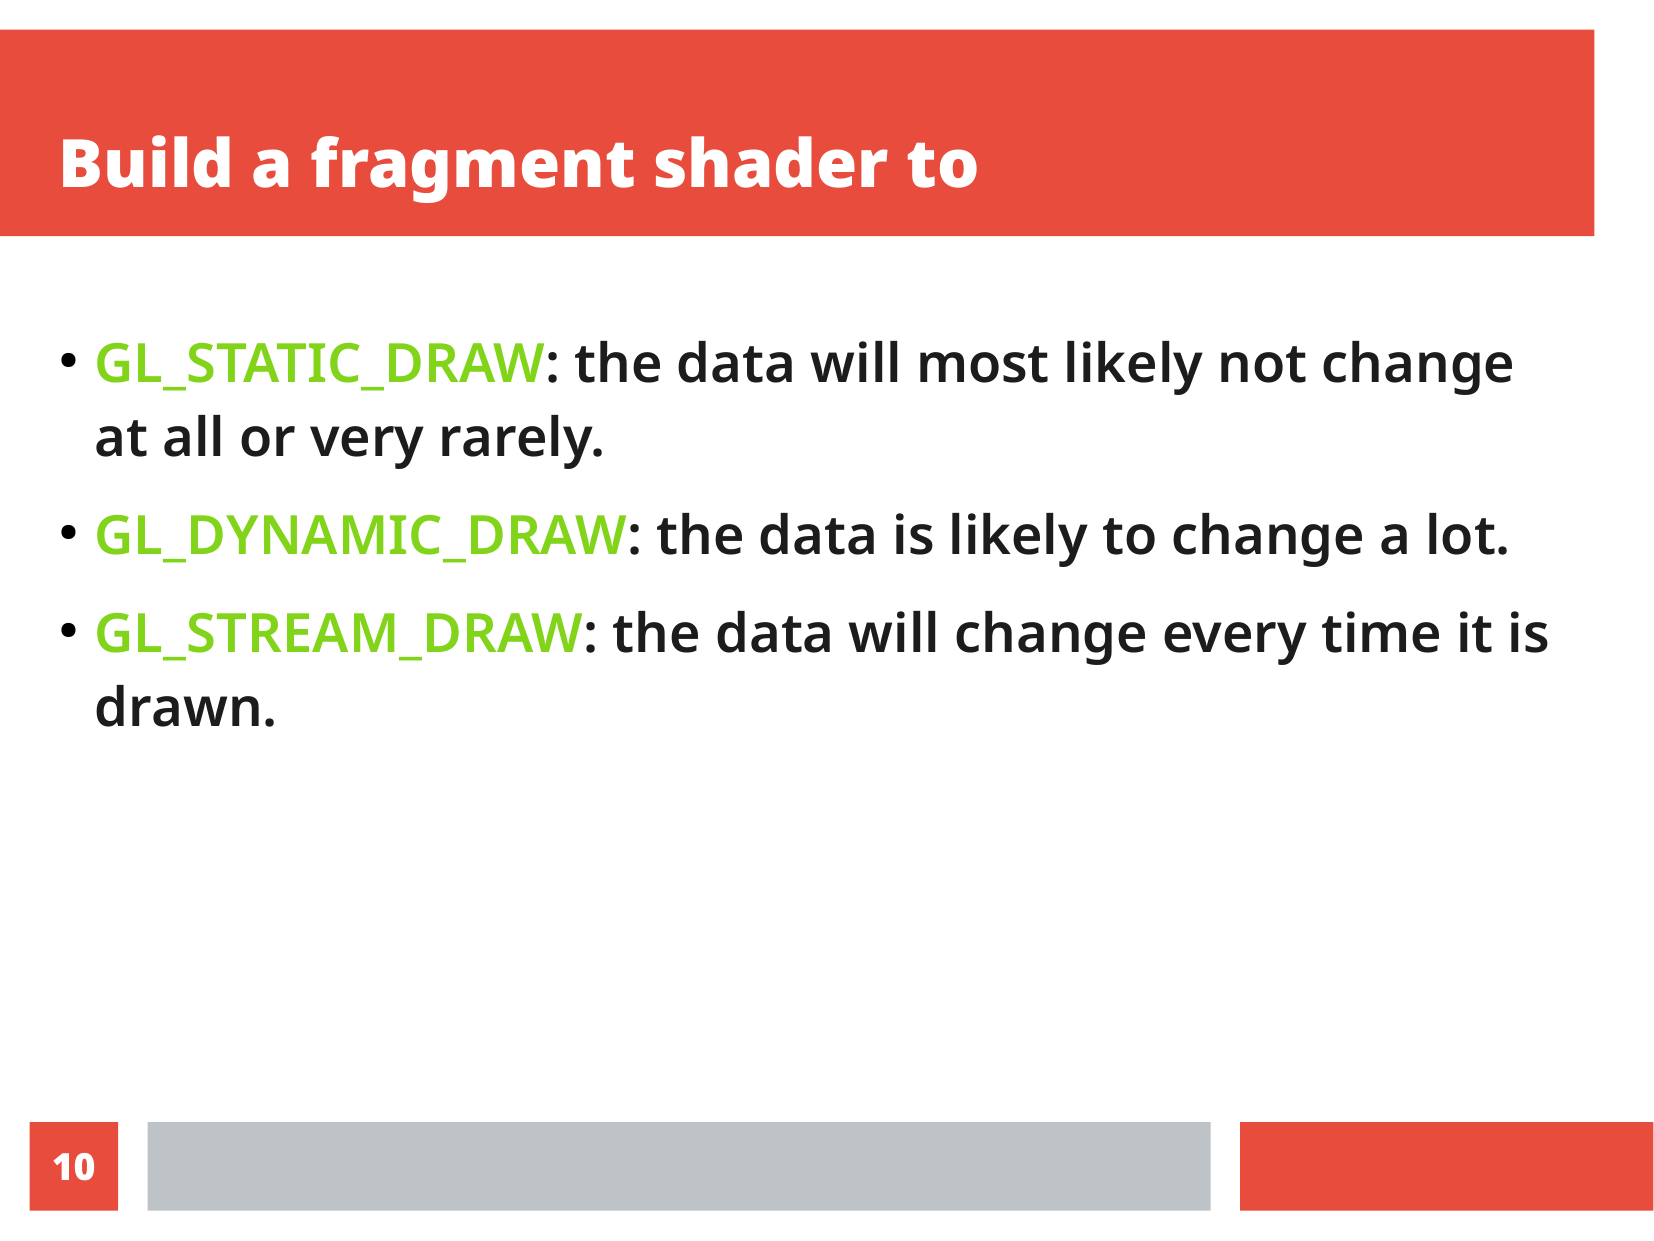

# Build a fragment shader to
GL_STATIC_DRAW: the data will most likely not change at all or very rarely.
GL_DYNAMIC_DRAW: the data is likely to change a lot.
GL_STREAM_DRAW: the data will change every time it is drawn.
10